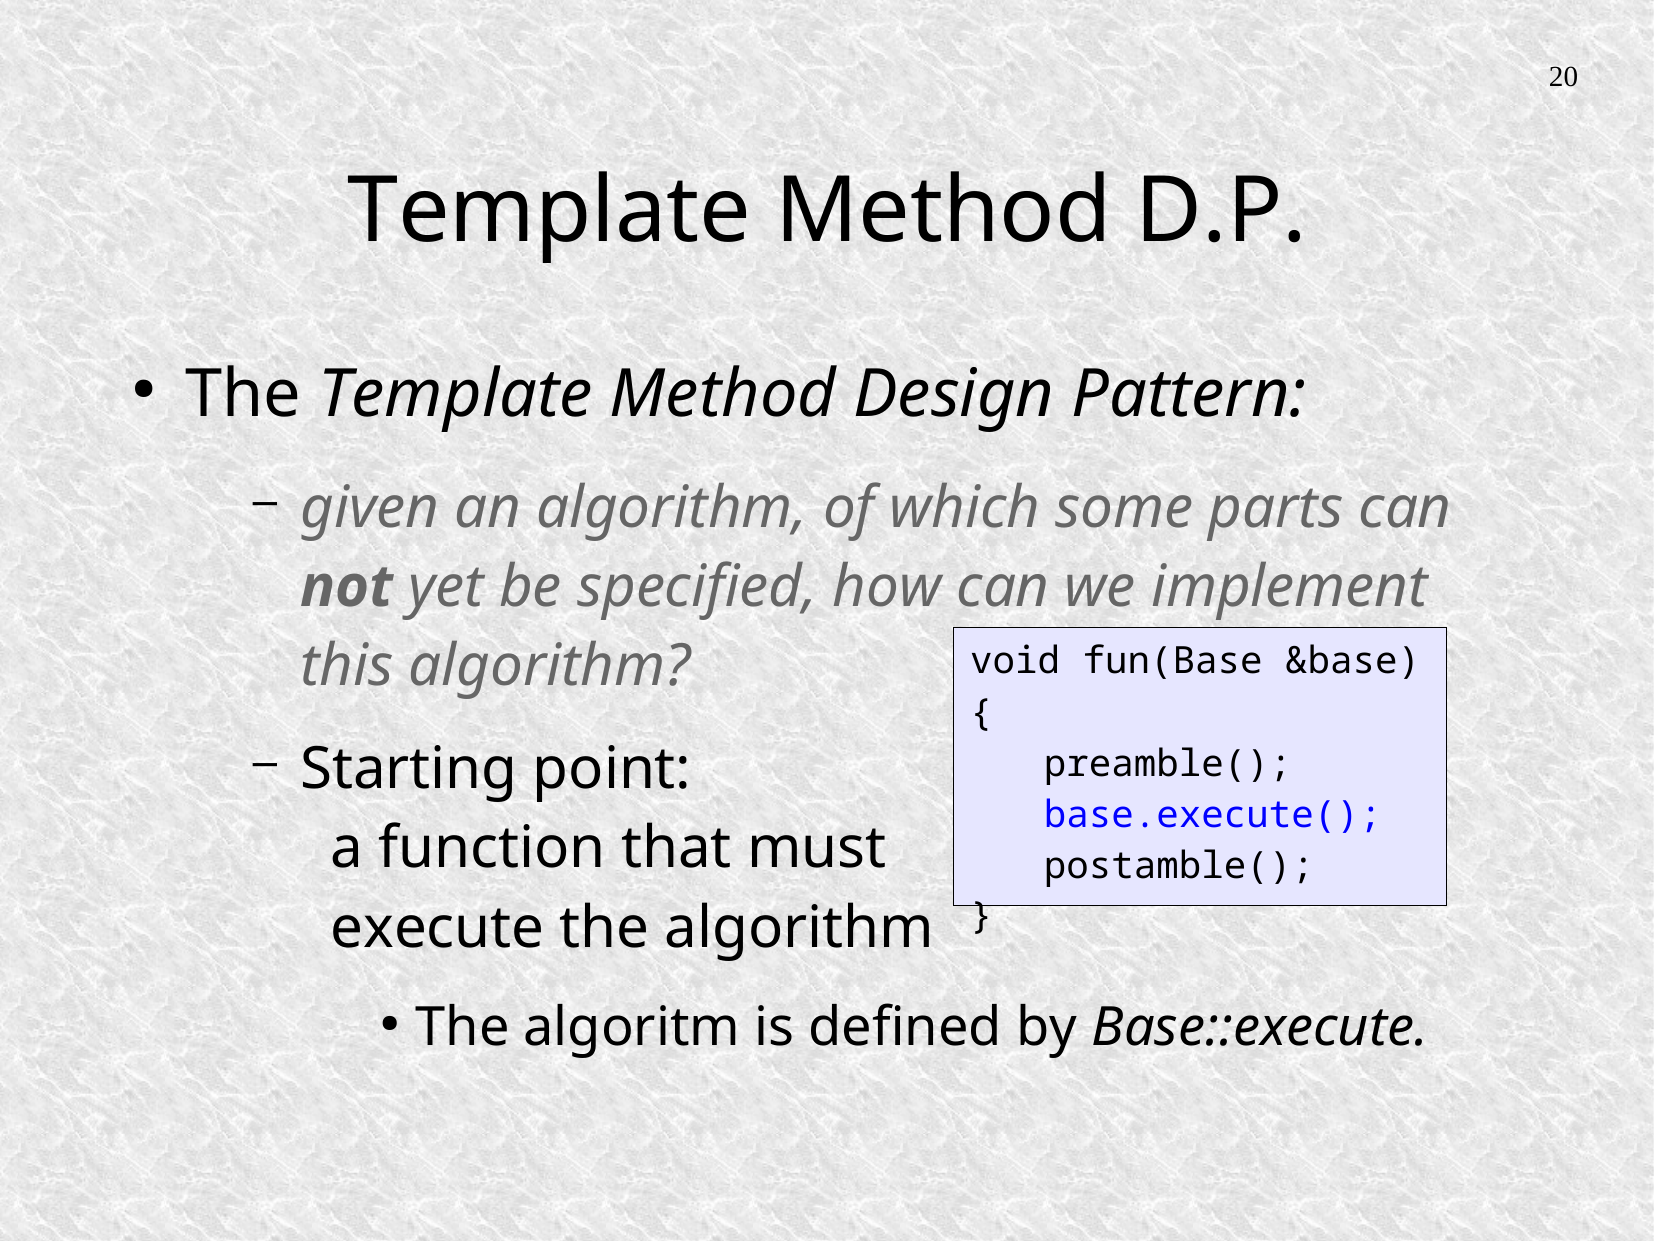

20
# Template Method D.P.
The Template Method Design Pattern:
given an algorithm, of which some parts can not yet be specified, how can we implement this algorithm?
Starting point:
 a function that must
 execute the algorithm
The algoritm is defined by Base::execute.
void fun(Base &base)
{
	preamble();
	base.execute();
	postamble();
}